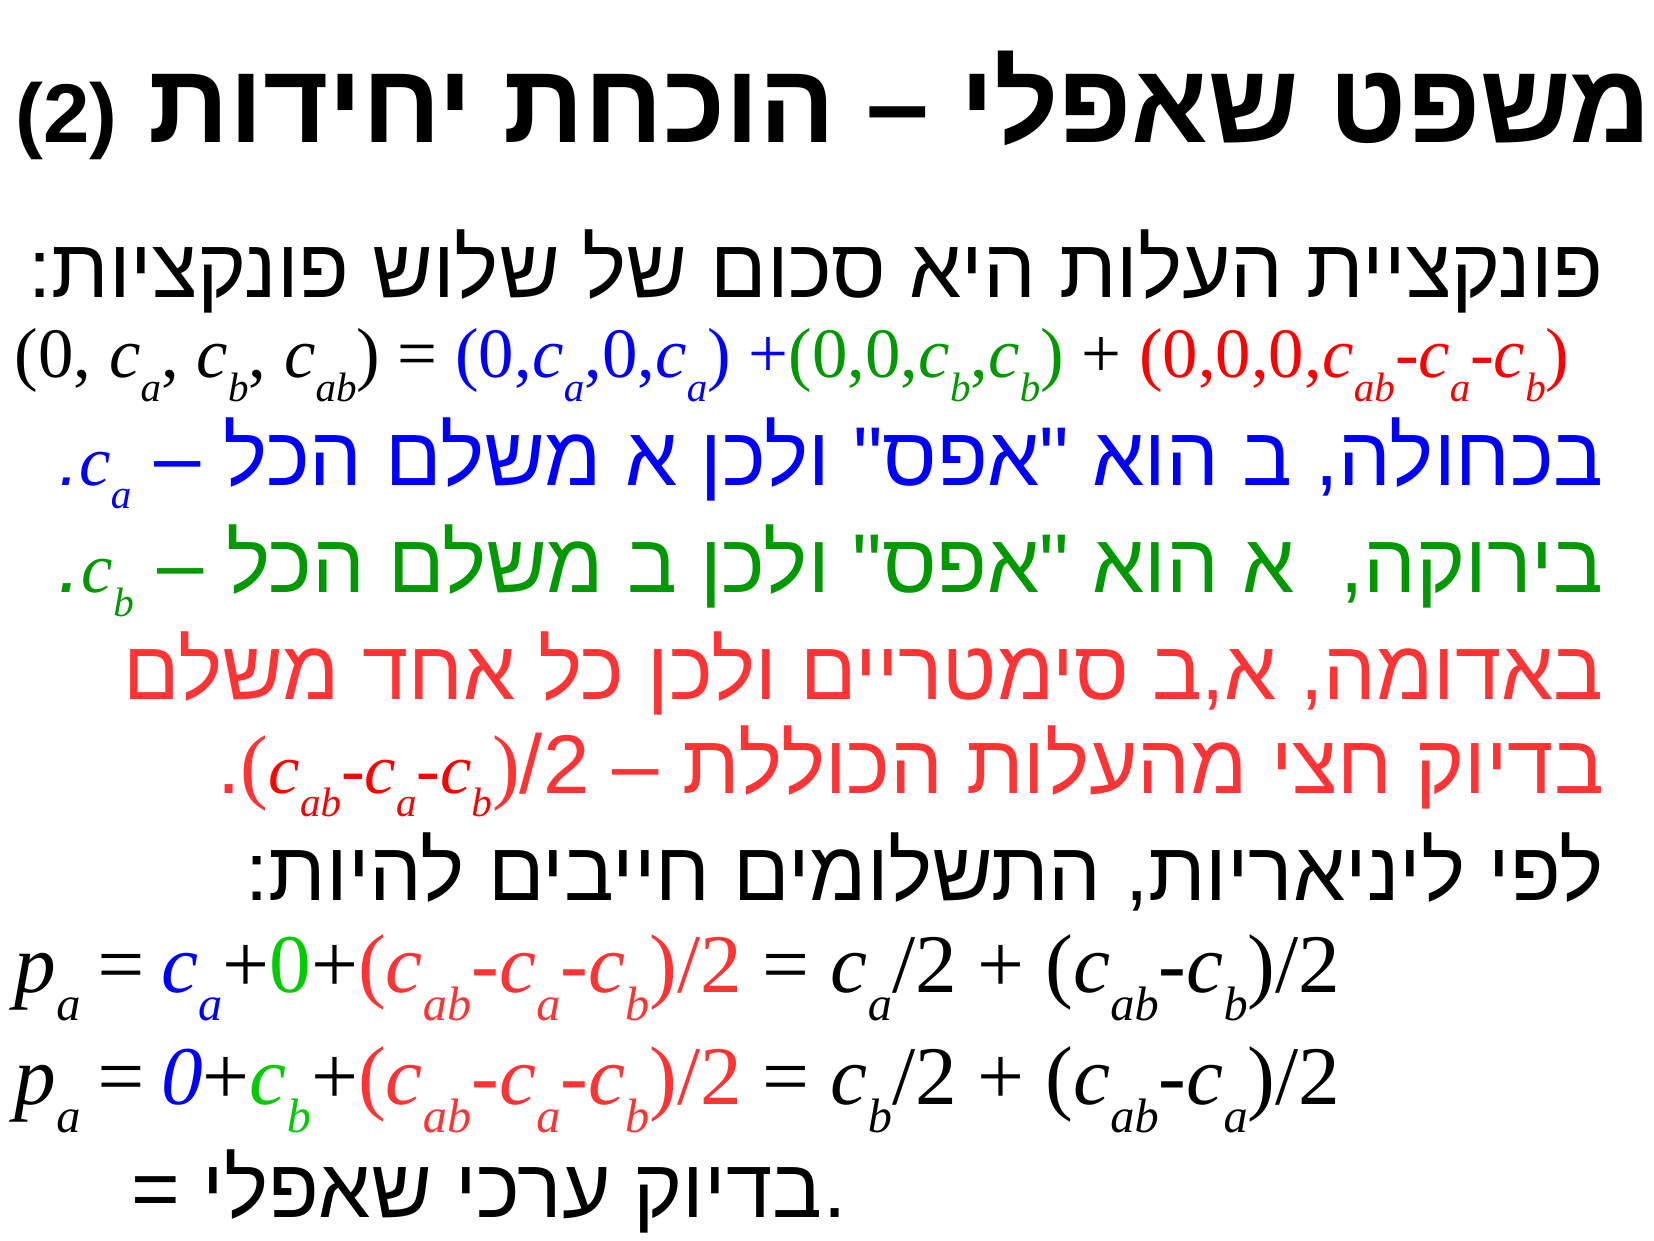

# משפט שאפלי – הוכחת יחידות (2)
פונקציית העלות היא סכום של שלוש פונקציות:
(0, ca, cb, cab) = (0,ca,0,ca) +(0,0,cb,cb) + (0,0,0,cab-ca-cb)
בכחולה, ב הוא "אפס" ולכן א משלם הכל – ca.
בירוקה, א הוא "אפס" ולכן ב משלם הכל – cb.
באדומה, א,ב סימטריים ולכן כל אחד משלם בדיוק חצי מהעלות הכוללת – 2/(cab-ca-cb).
לפי ליניאריות, התשלומים חייבים להיות:
pa = ca+0+(cab-ca-cb)/2 = ca/2 + (cab-cb)/2
pa = 0+cb+(cab-ca-cb)/2 = cb/2 + (cab-ca)/2
 = בדיוק ערכי שאפלי.